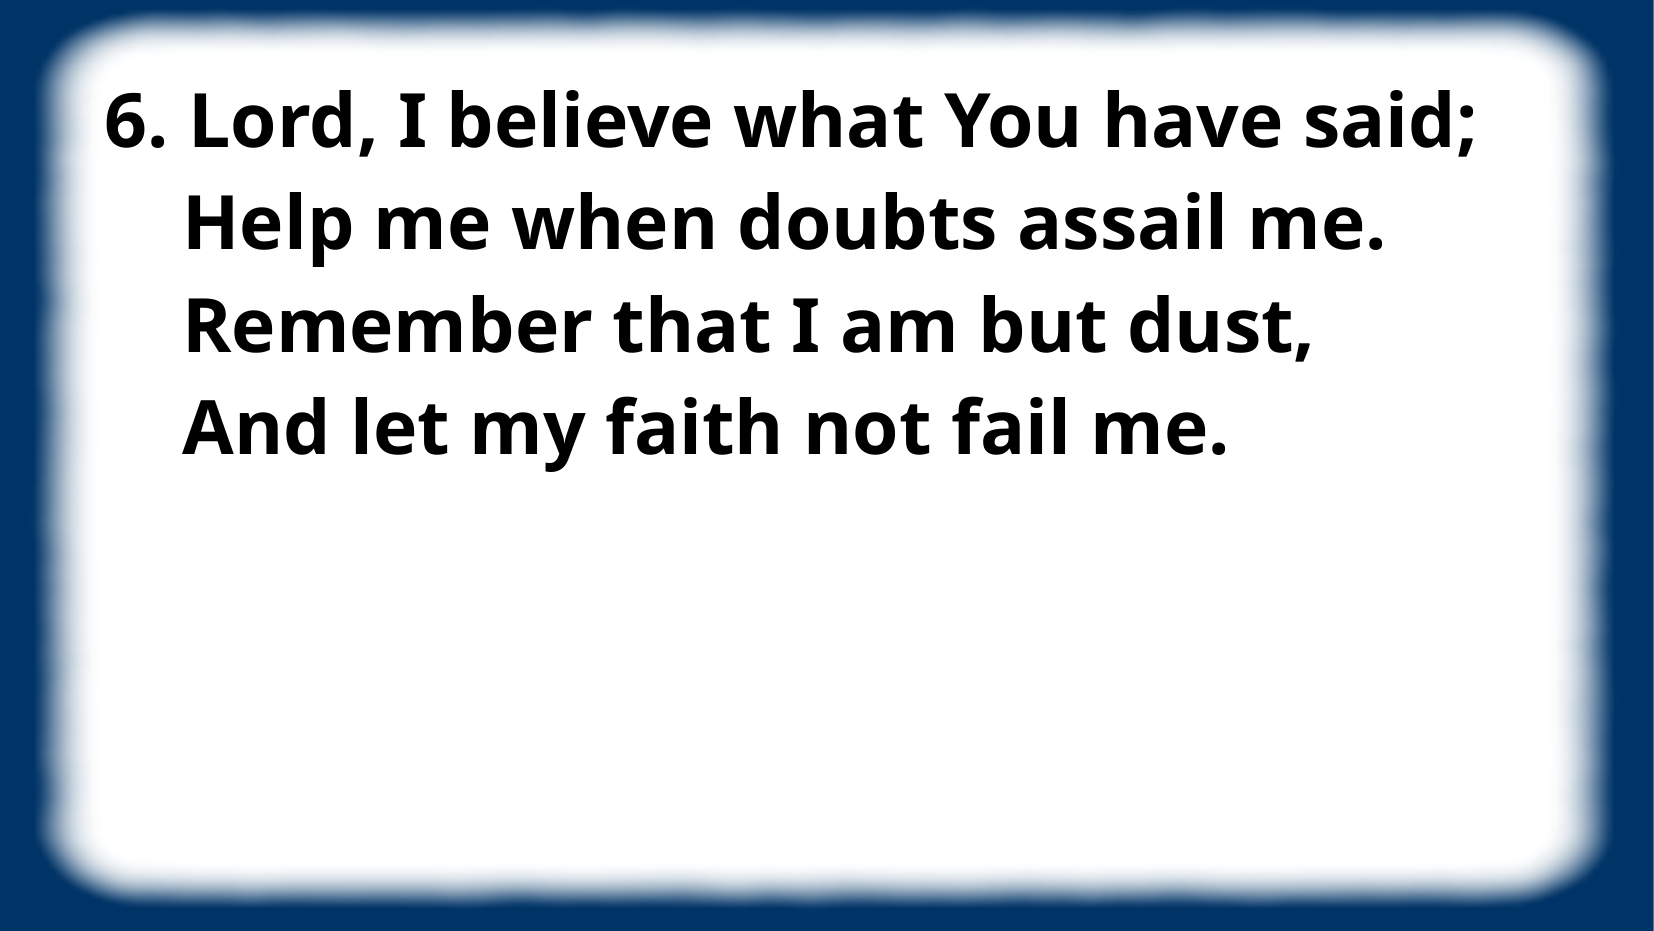

6. Lord, I believe what You have said;
 Help me when doubts assail me.
 Remember that I am but dust,
 And let my faith not fail me.